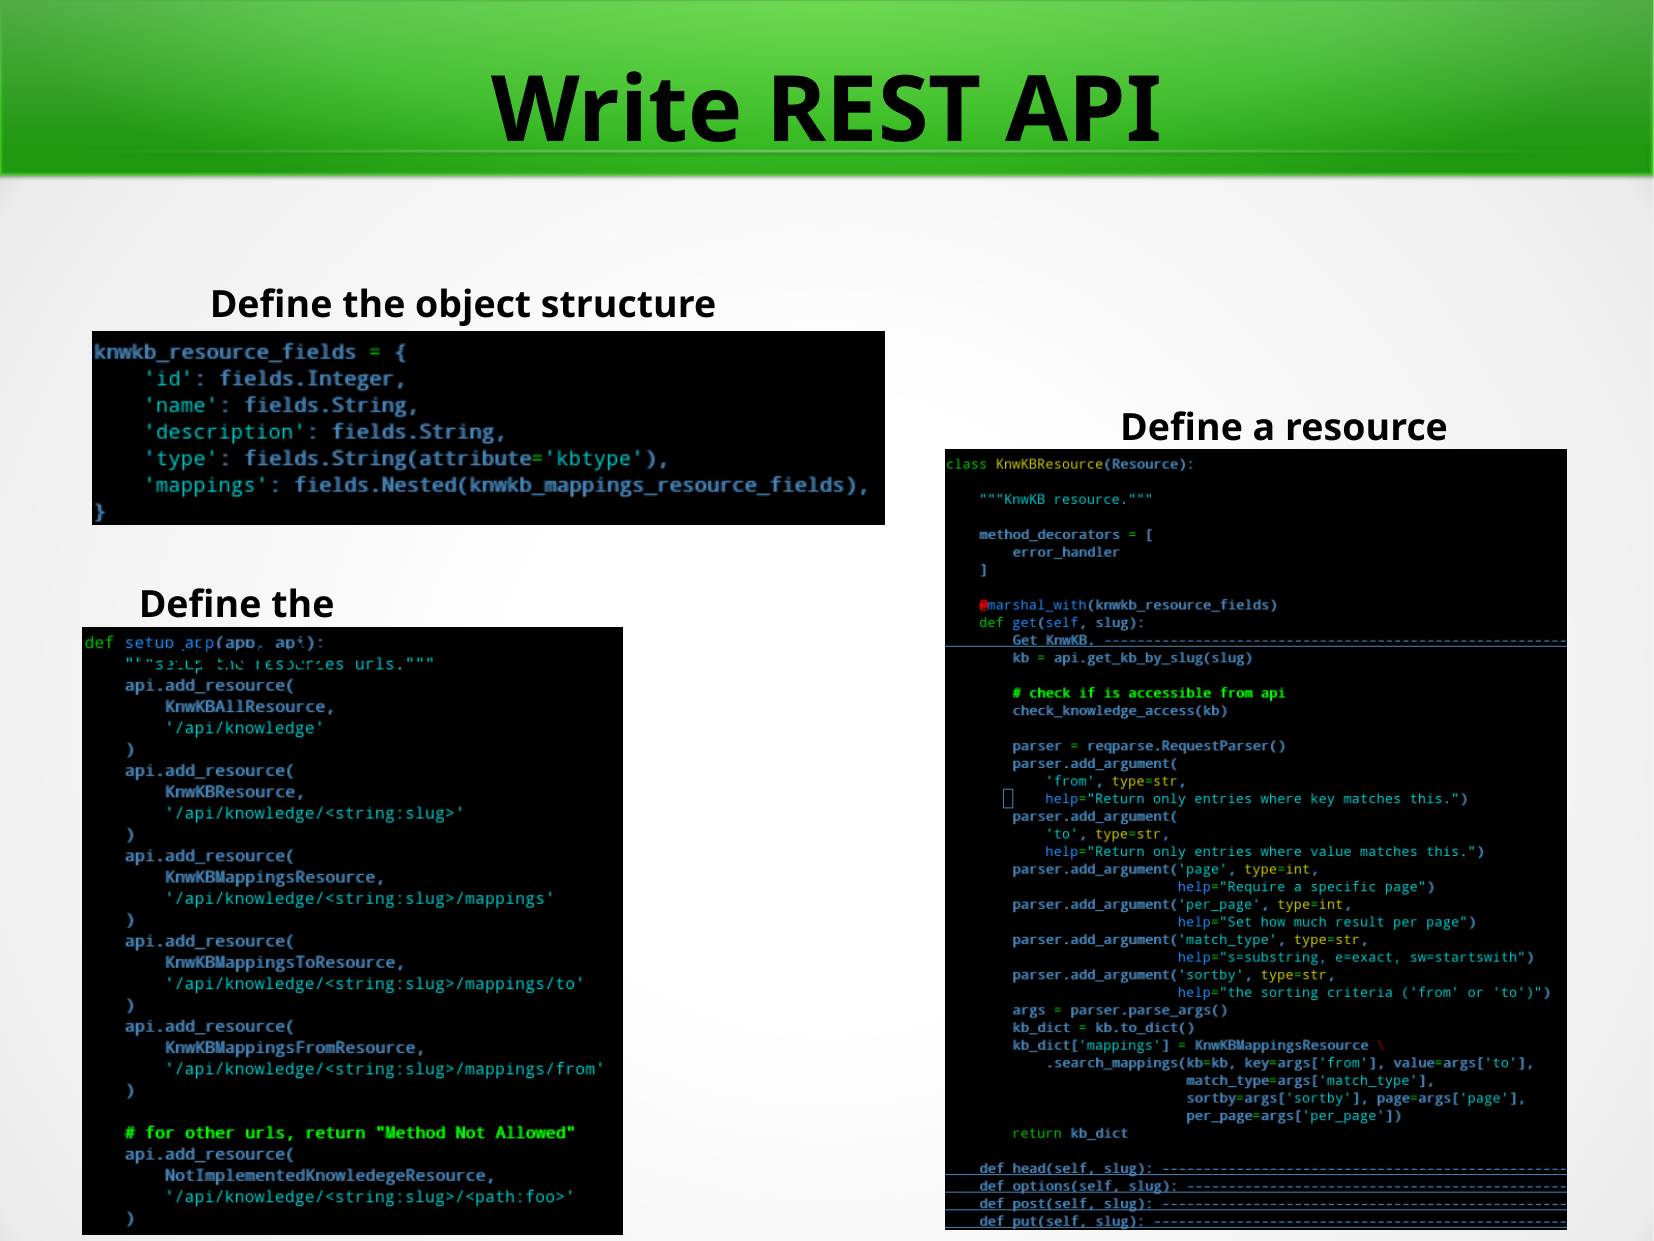

# Write REST API
Define the object structure
Define a resource
Define the endpoints